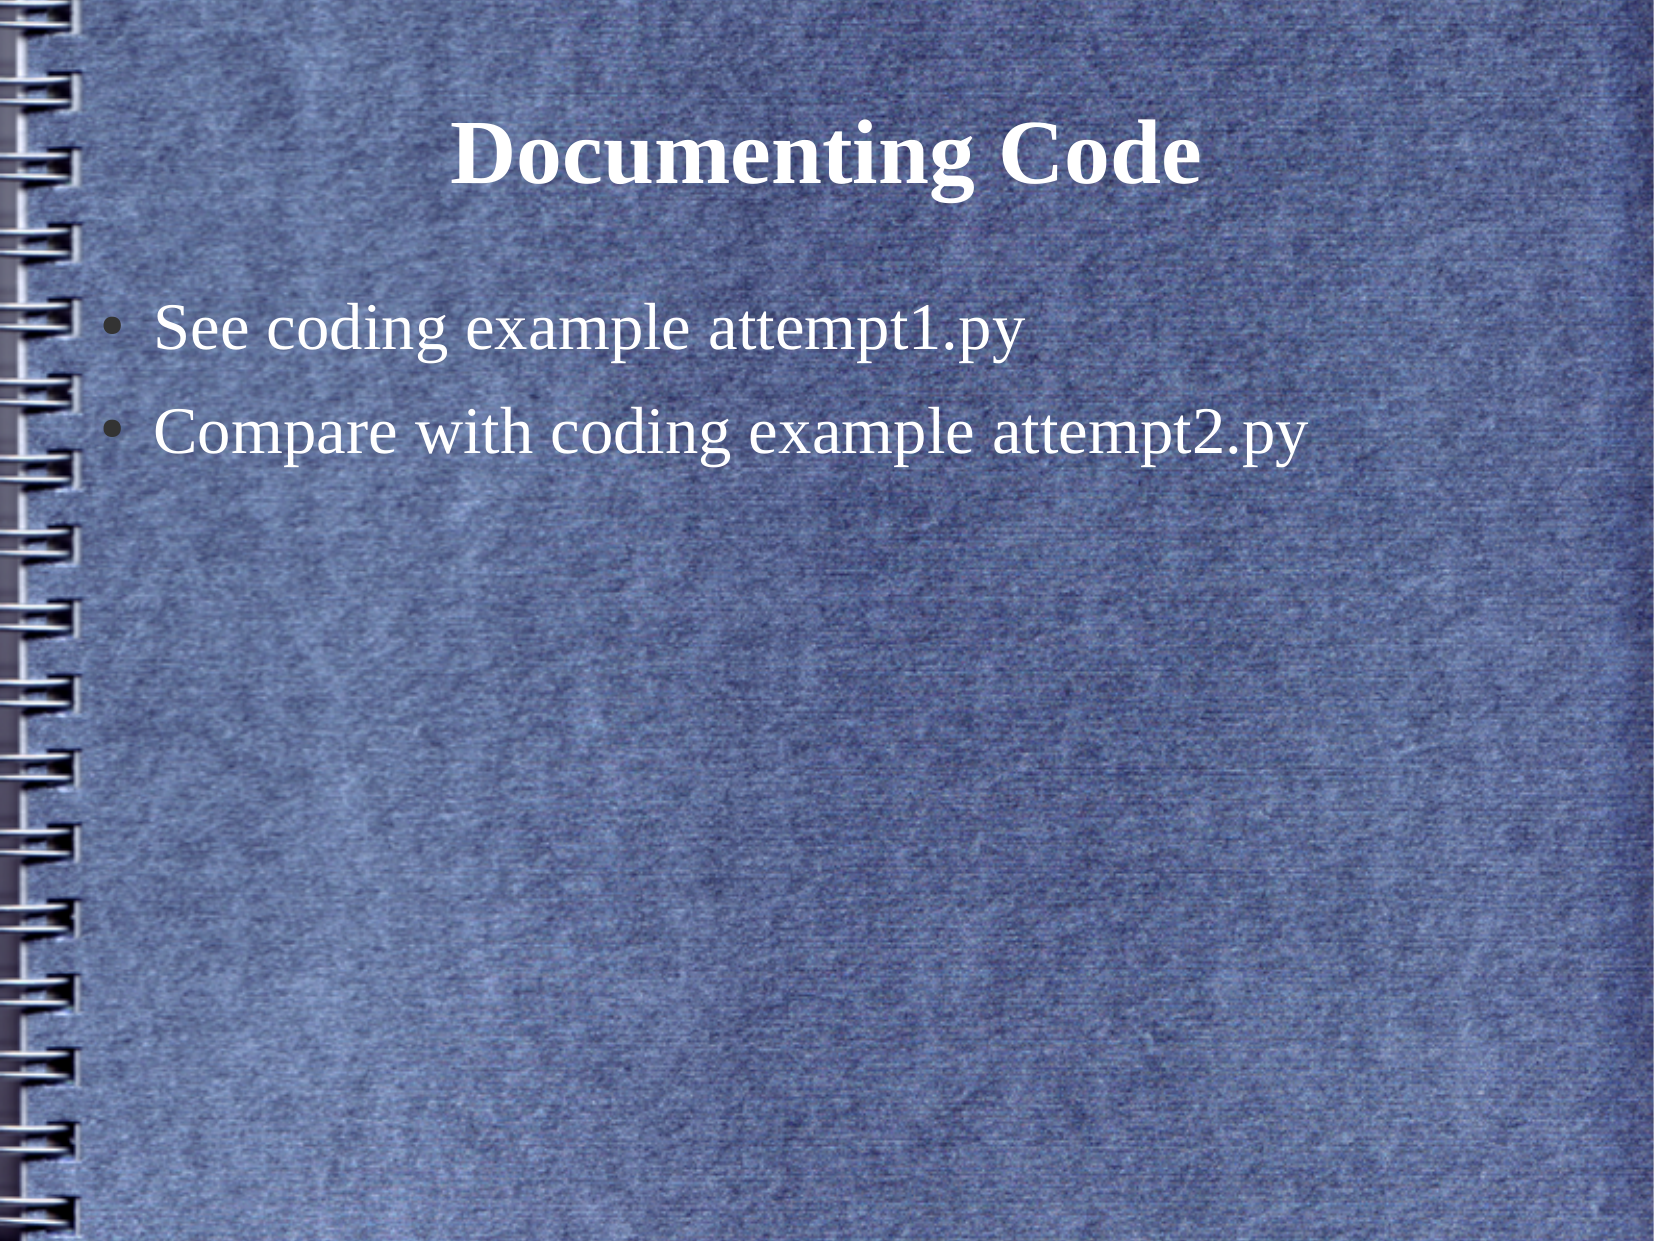

# Documenting Code
See coding example attempt1.py
Compare with coding example attempt2.py